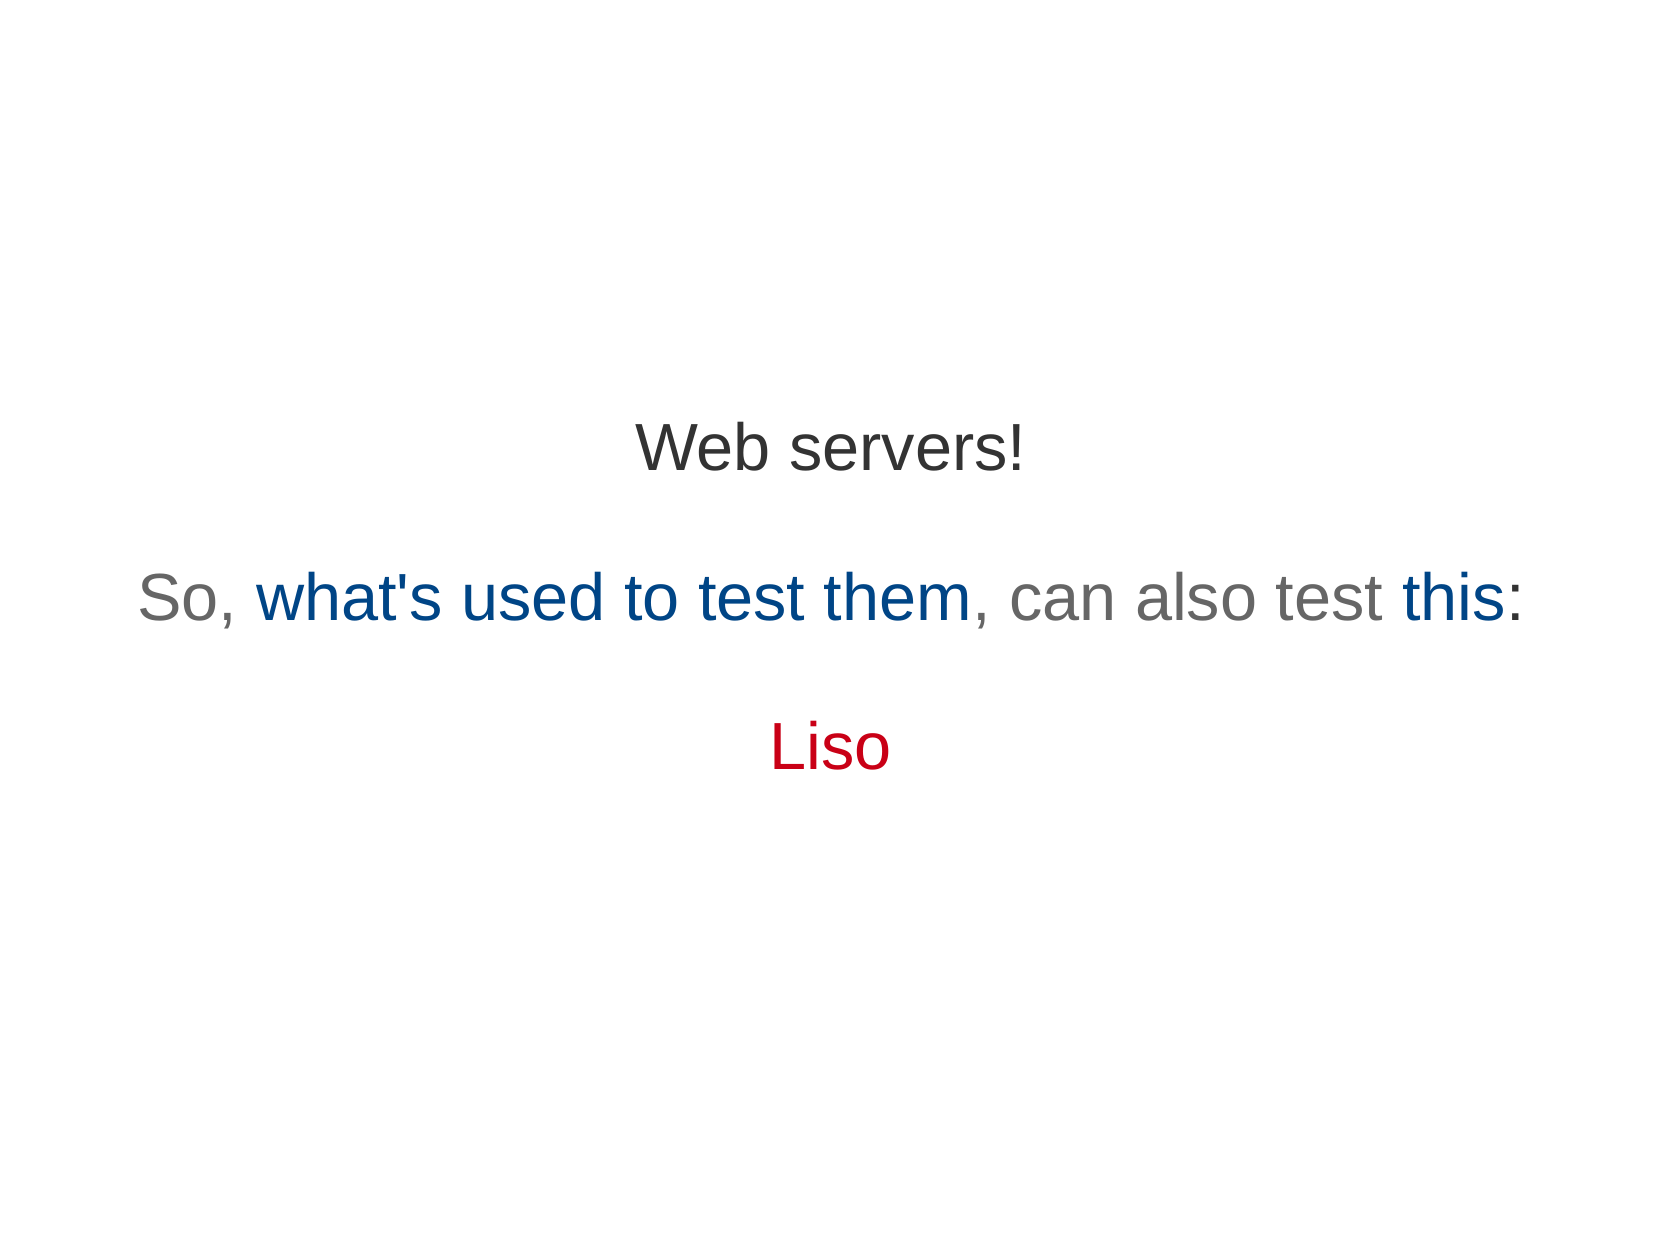

# Web servers!
So, what's used to test them, can also test this:
Liso